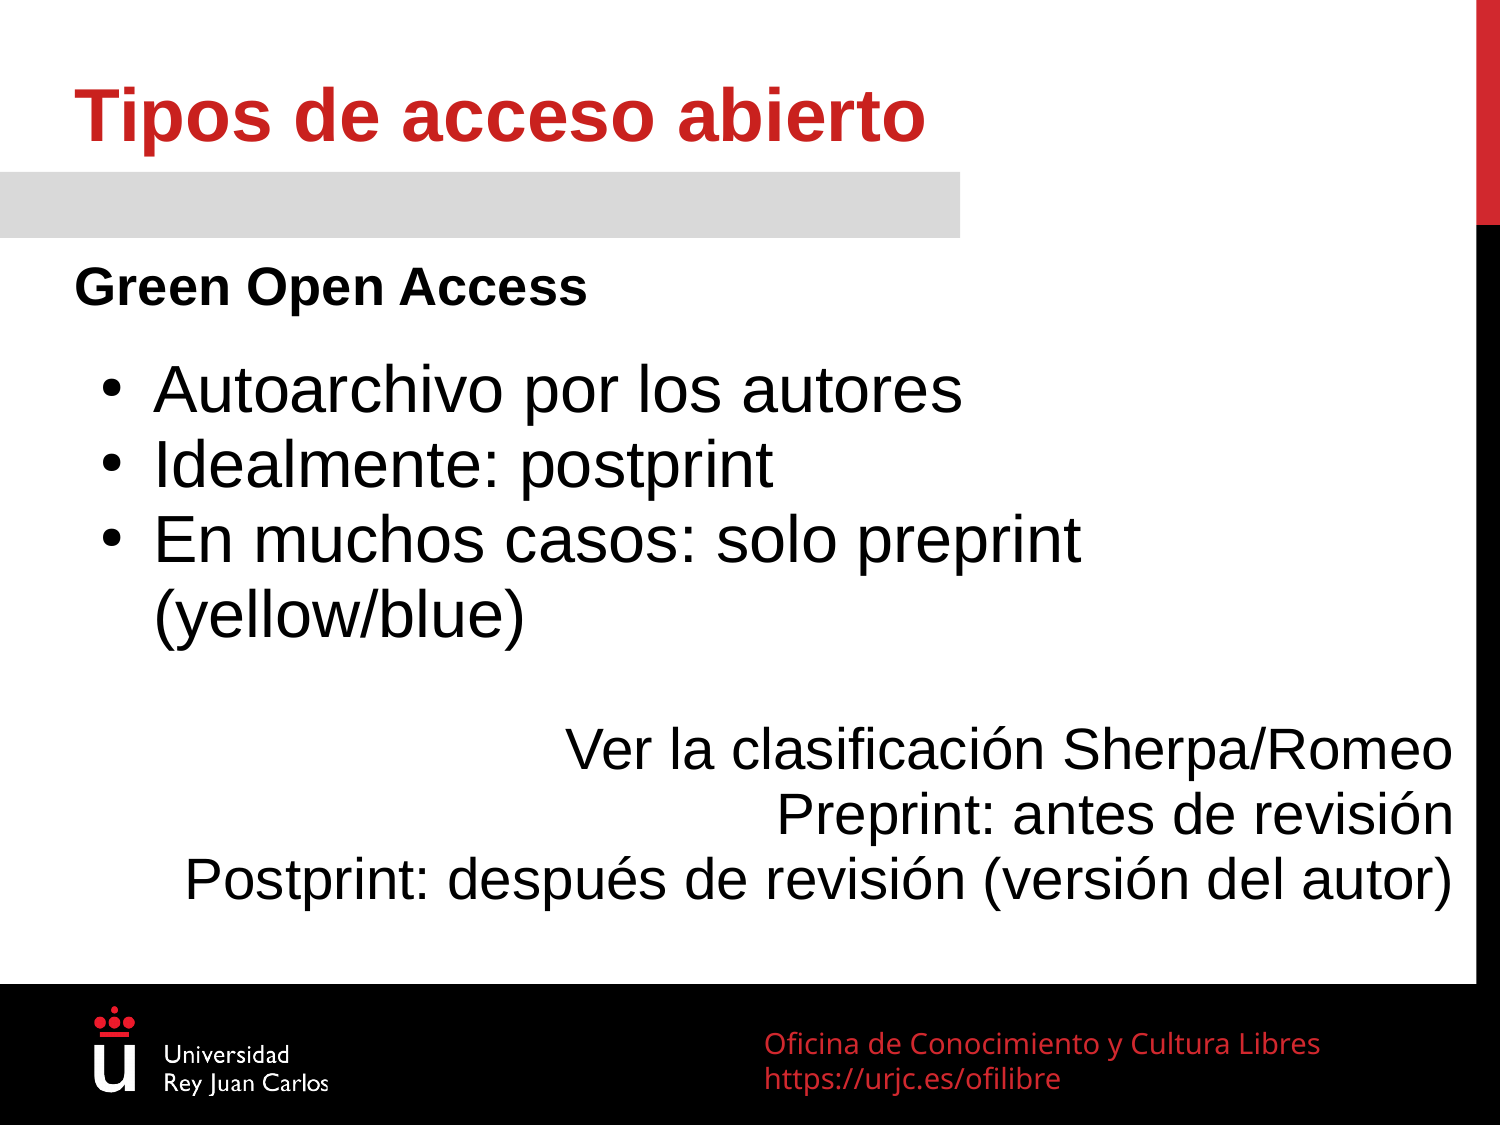

#
Tipos de acceso abierto
Green Open Access
Autoarchivo por los autores
Idealmente: postprint
En muchos casos: solo preprint (yellow/blue)
Ver la clasificación Sherpa/Romeo
Preprint: antes de revisión
Postprint: después de revisión (versión del autor)
Oficina de Conocimiento y Cultura Libres
https://urjc.es/ofilibre